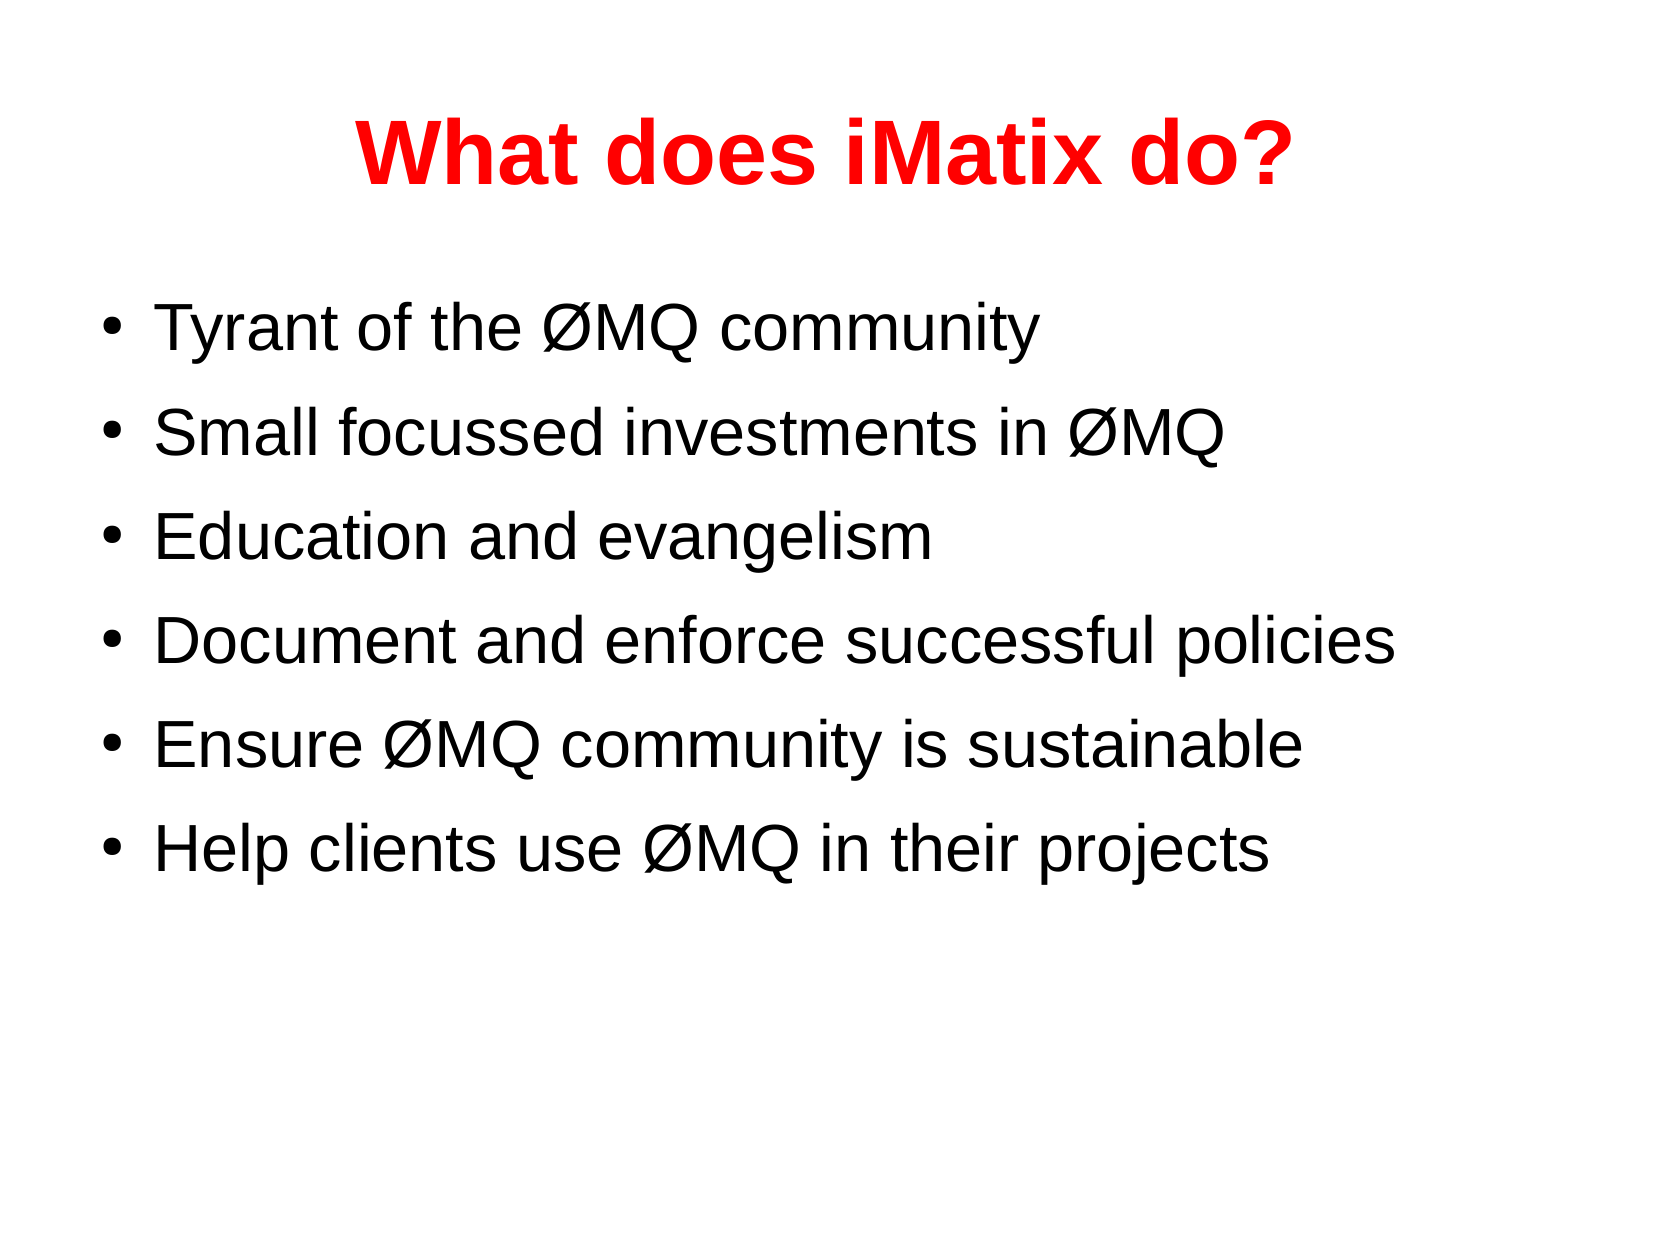

# What does iMatix do?
Tyrant of the ØMQ community
Small focussed investments in ØMQ
Education and evangelism
Document and enforce successful policies
Ensure ØMQ community is sustainable
Help clients use ØMQ in their projects